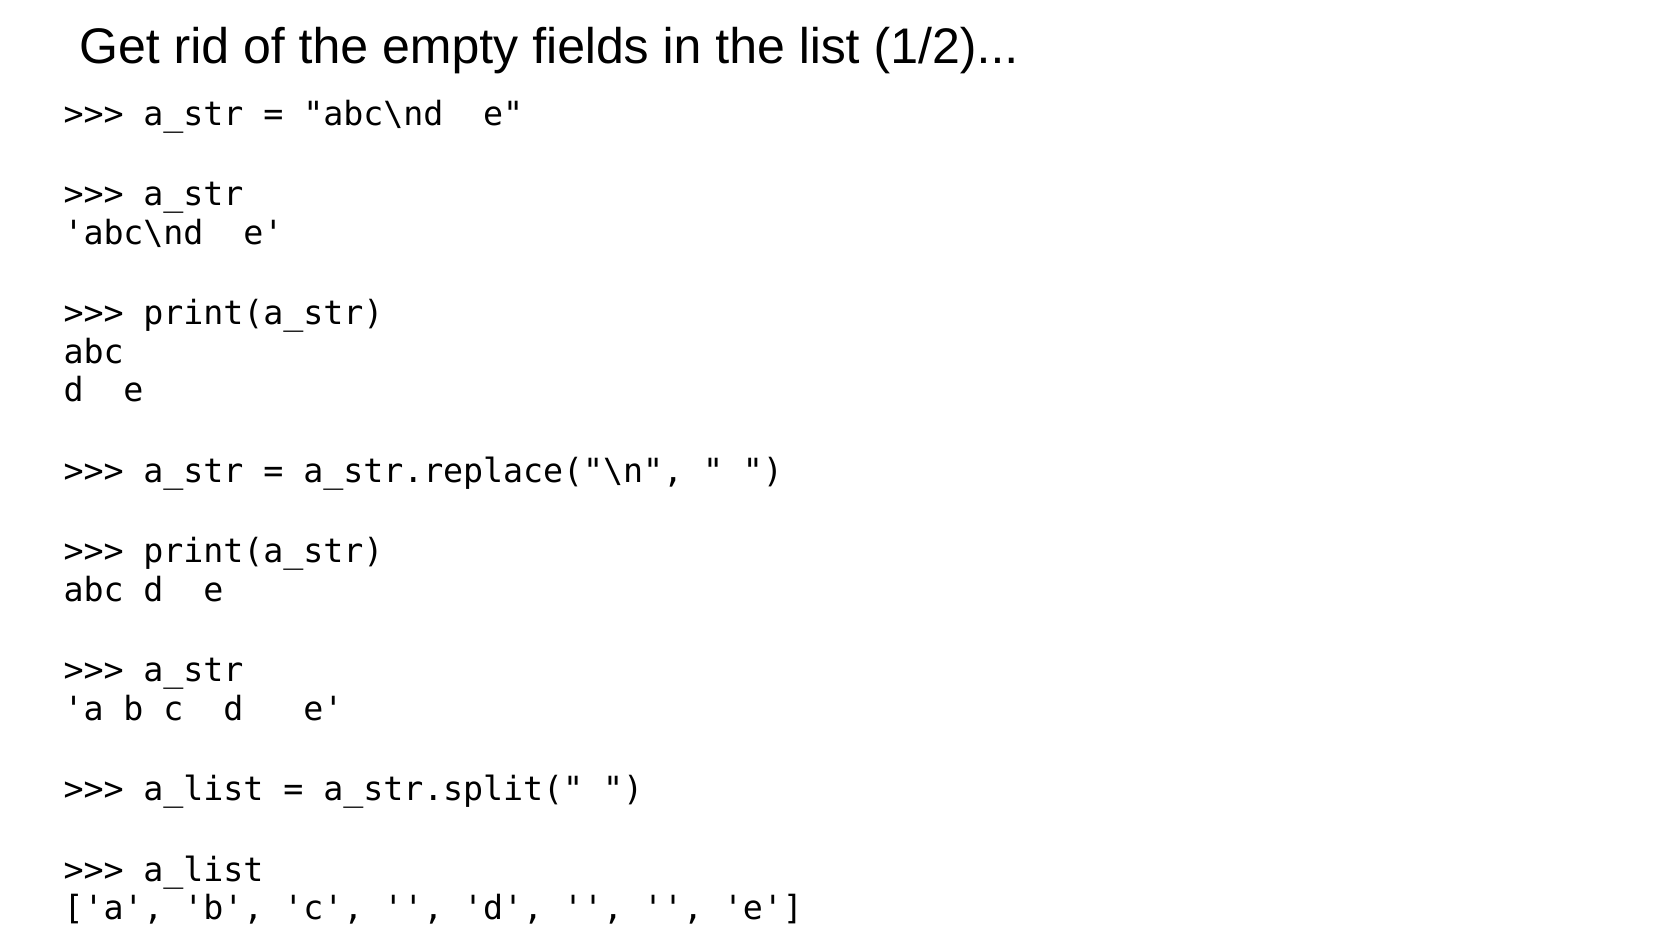

# Get rid of the empty fields in the list (1/2)...
>>> a_str = "abc\nd e"
>>> a_str
'abc\nd e'
>>> print(a_str)
abc
d e
>>> a_str = a_str.replace("\n", " ")
>>> print(a_str)
abc d e
>>> a_str
'a b c d e'
>>> a_list = a_str.split(" ")
>>> a_list
['a', 'b', 'c', '', 'd', '', '', 'e']